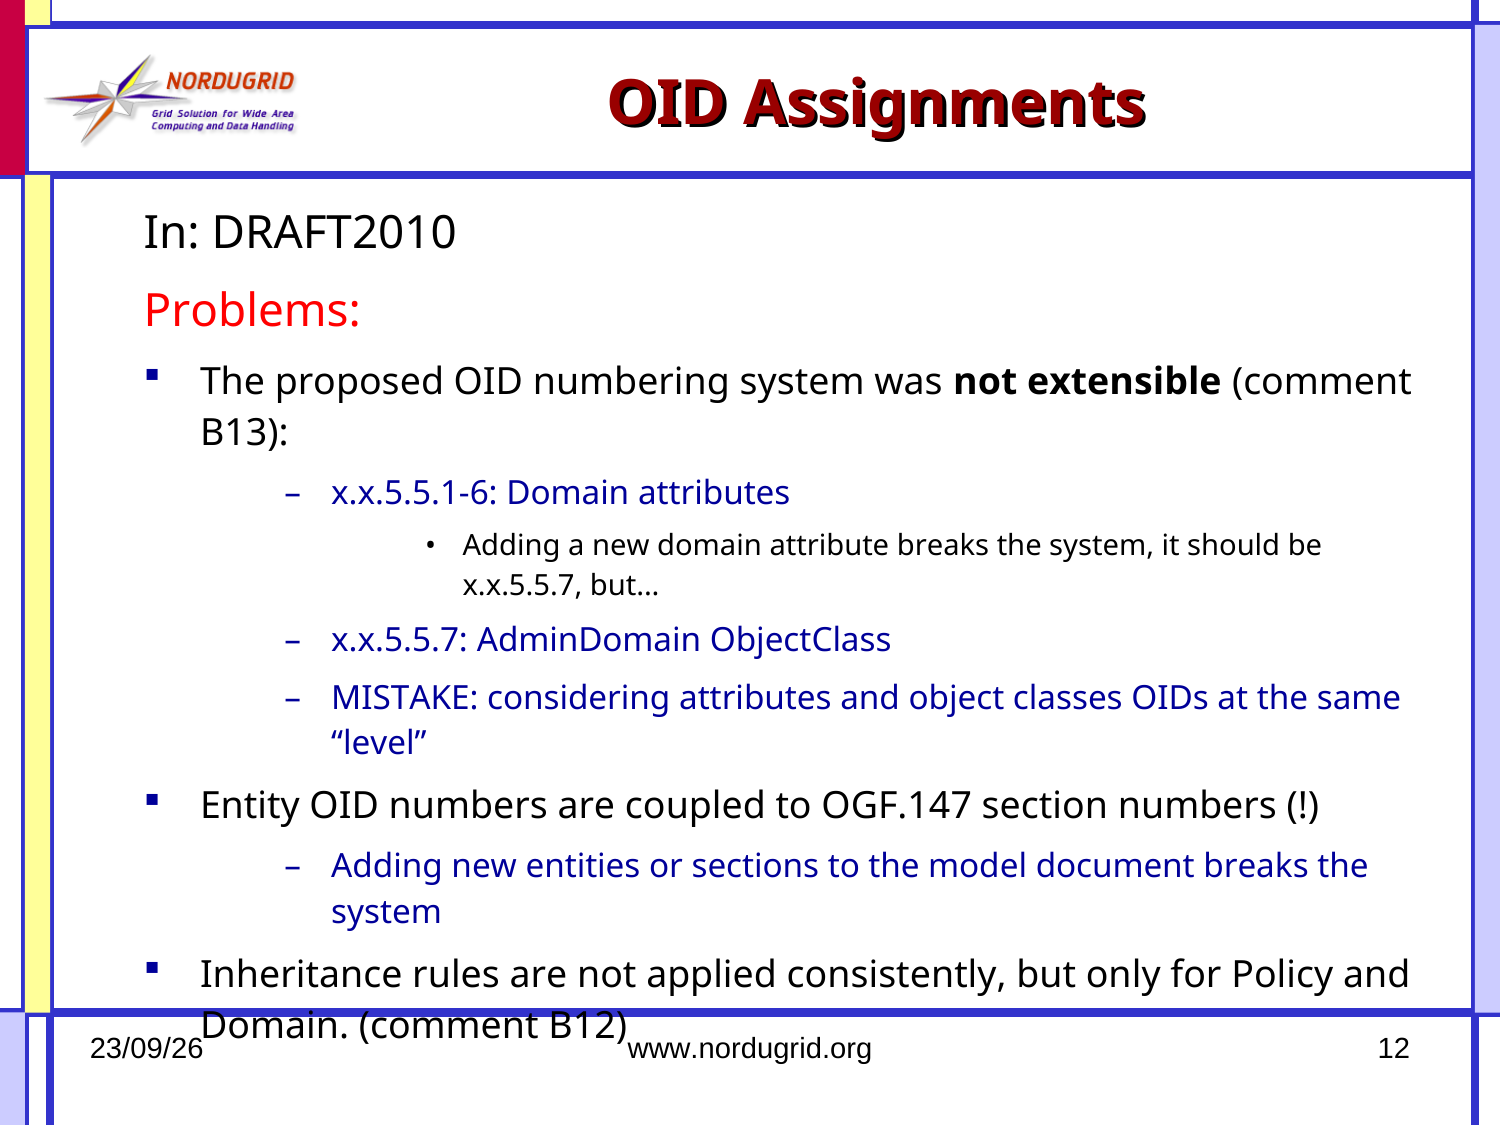

# OID Assignments
In: DRAFT2010
Problems:
The proposed OID numbering system was not extensible (comment B13):
x.x.5.5.1-6: Domain attributes
Adding a new domain attribute breaks the system, it should be x.x.5.5.7, but...
x.x.5.5.7: AdminDomain ObjectClass
MISTAKE: considering attributes and object classes OIDs at the same “level”
Entity OID numbers are coupled to OGF.147 section numbers (!)
Adding new entities or sections to the model document breaks the system
Inheritance rules are not applied consistently, but only for Policy and Domain. (comment B12)
www.nordugrid.org
12